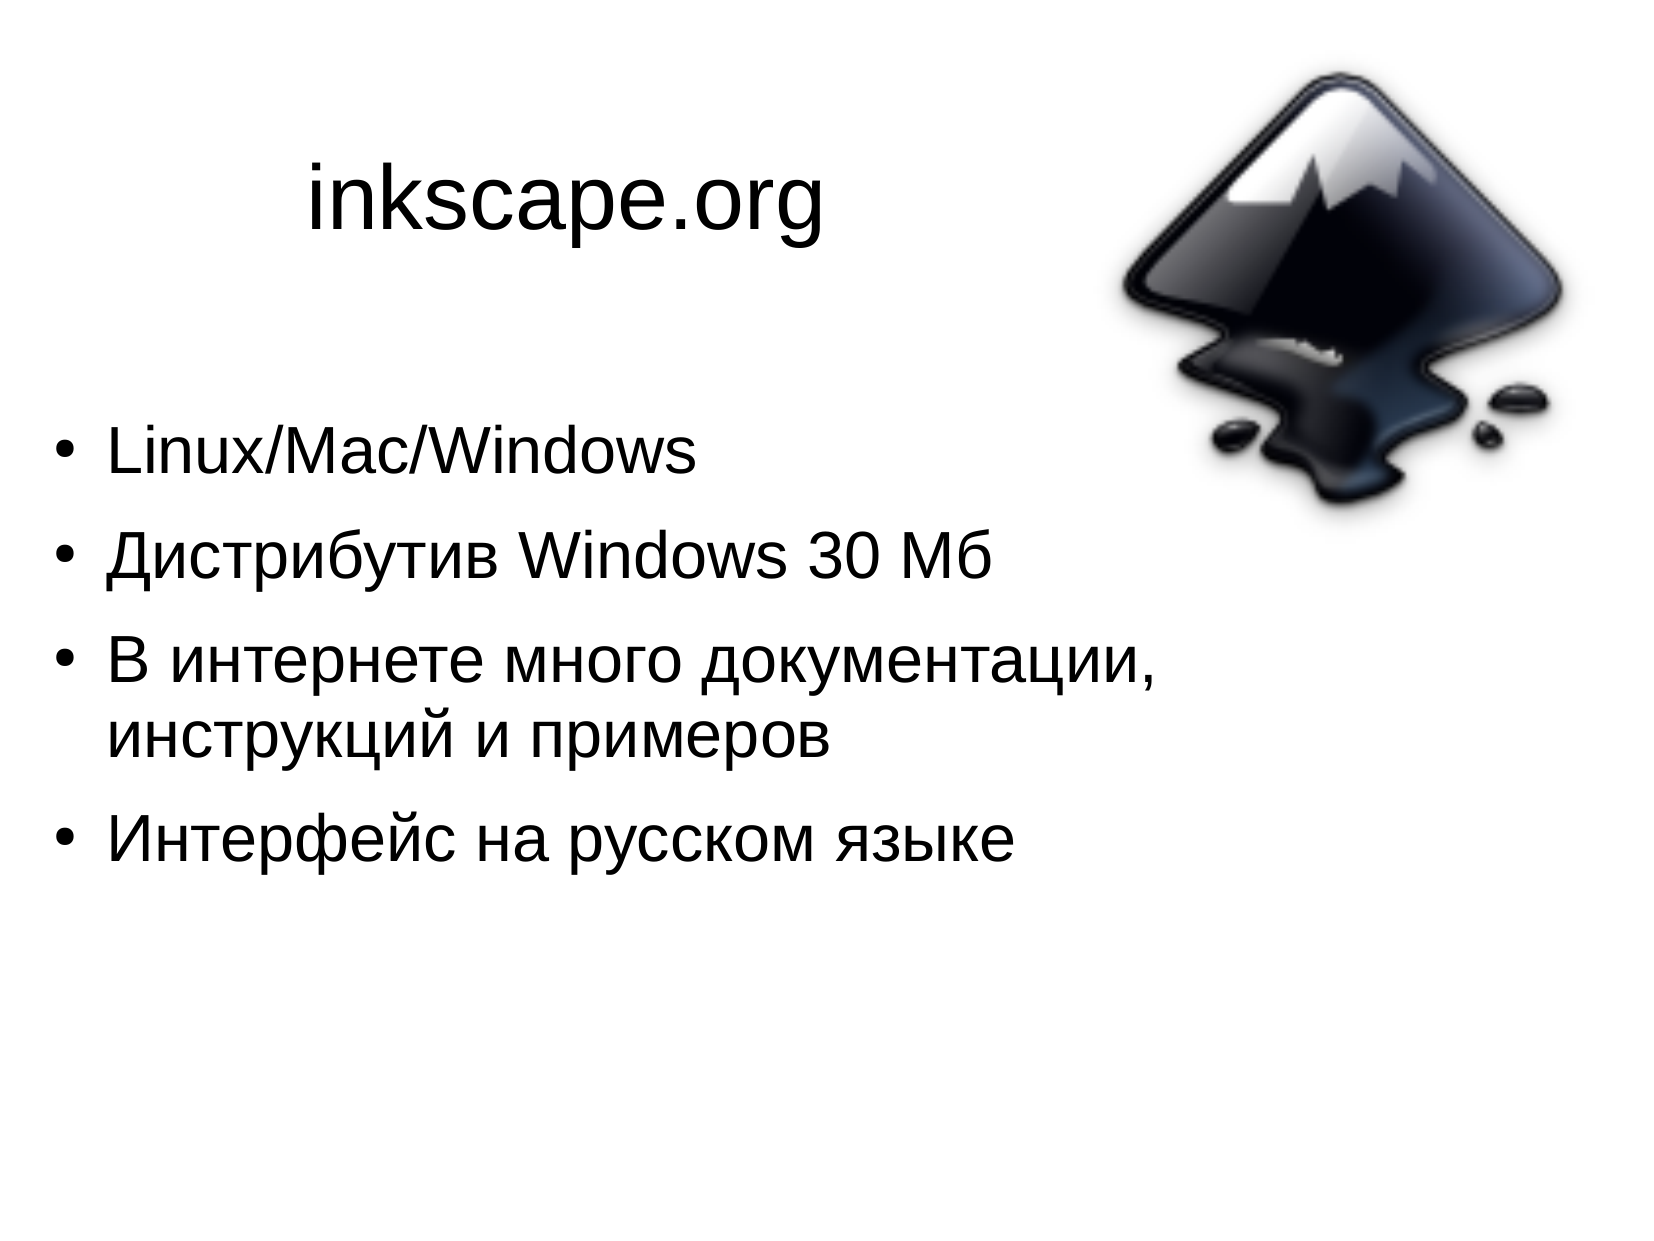

# inkscape.org
Linux/Mac/Windows
Дистрибутив Windows 30 Мб
В интернете много документации, инструкций и примеров
Интерфейс на русском языке